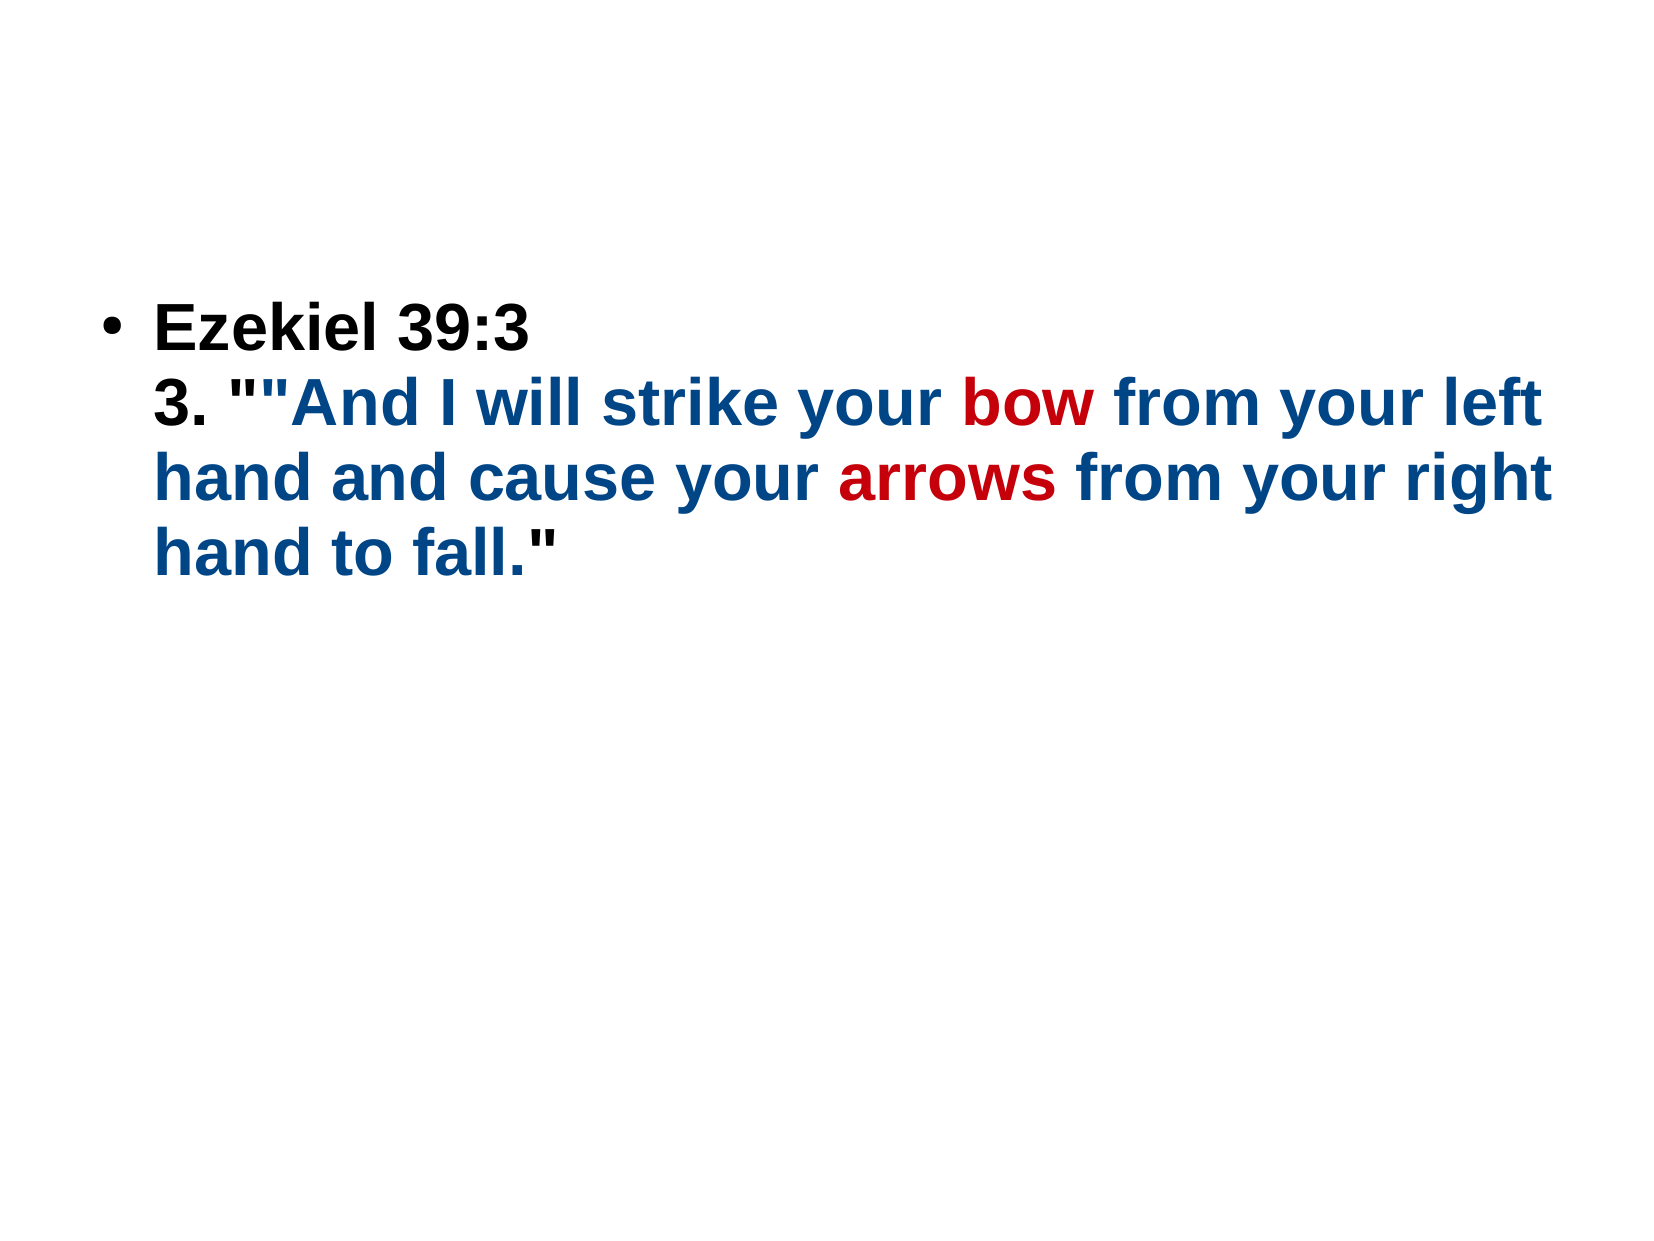

#
Ezekiel 39:3
3. ""And I will strike your bow from your left hand and cause your arrows from your right hand to fall."